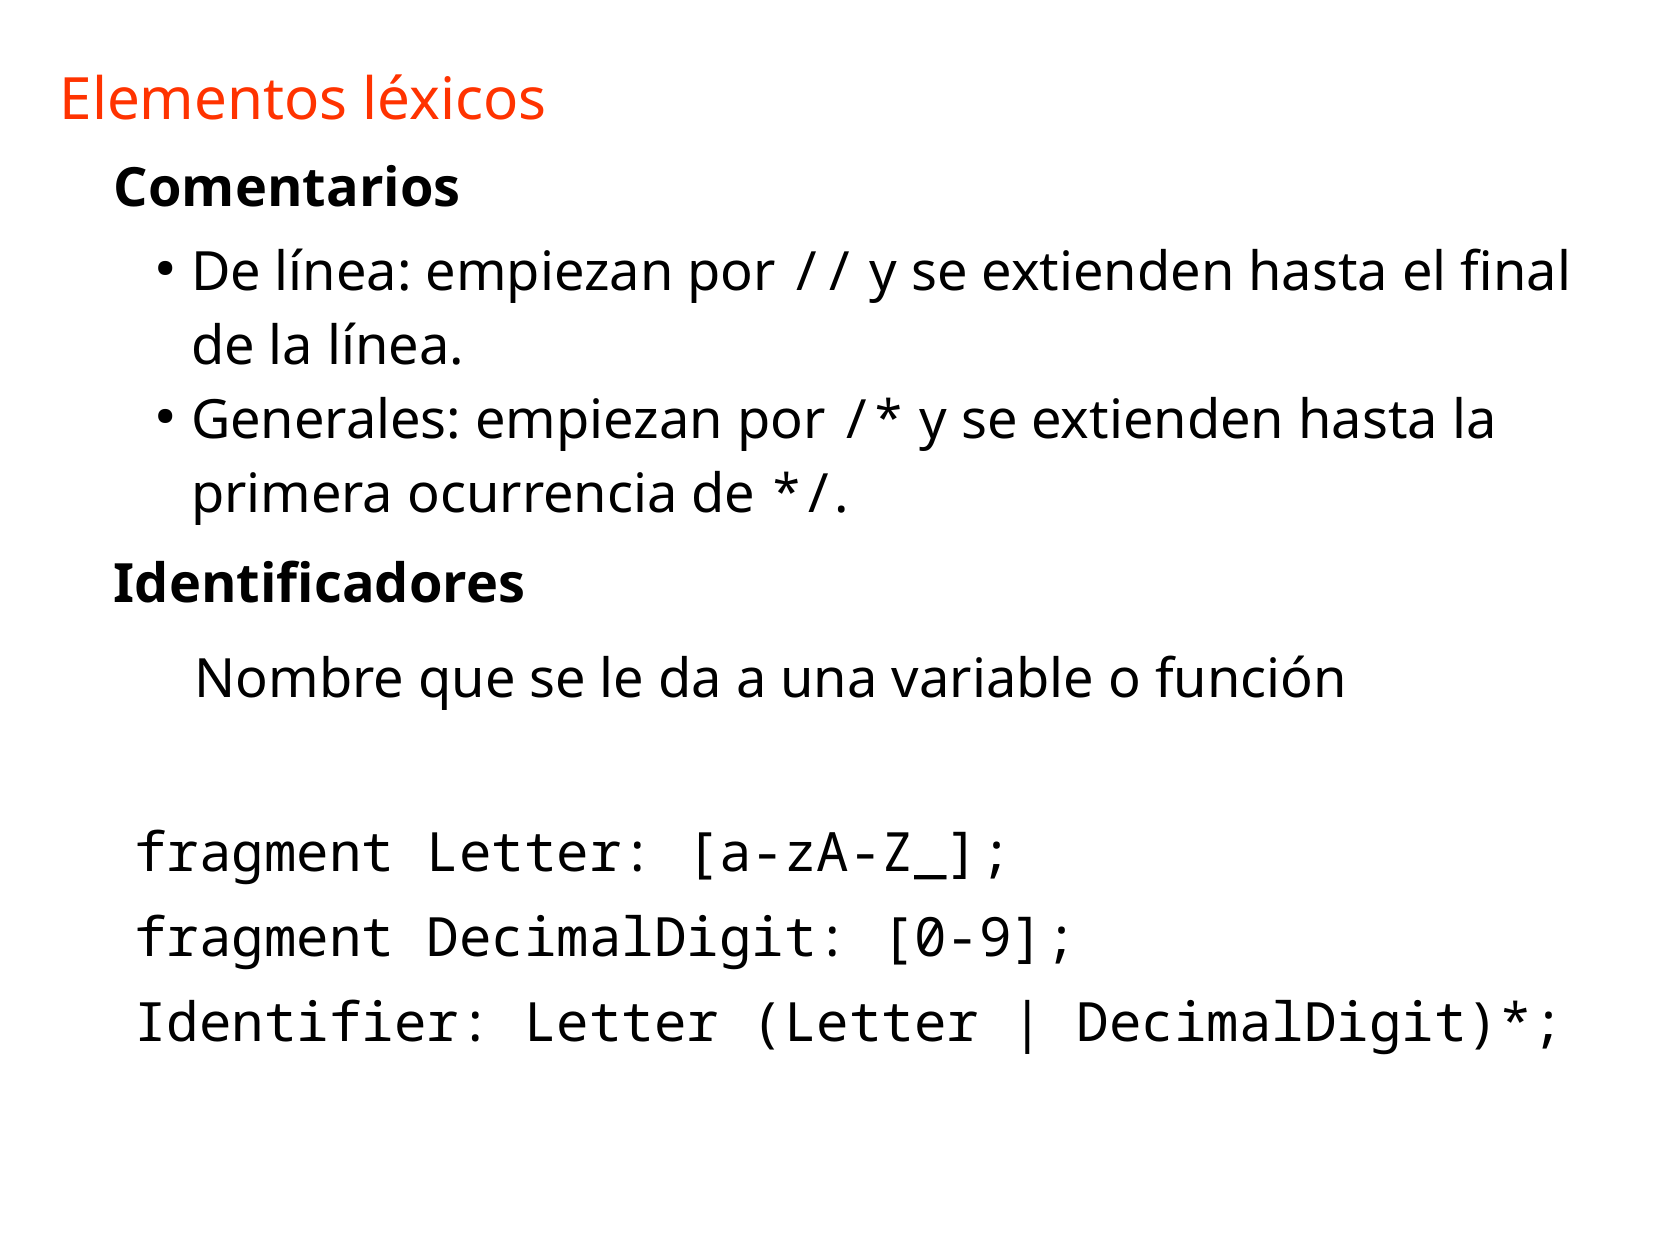

Elementos léxicos
Comentarios
De línea: empiezan por // y se extienden hasta el final de la línea.
Generales: empiezan por /* y se extienden hasta la primera ocurrencia de */.
Identificadores
Nombre que se le da a una variable o función
fragment Letter: [a-zA-Z_];
fragment DecimalDigit: [0-9];
Identifier: Letter (Letter | DecimalDigit)*;